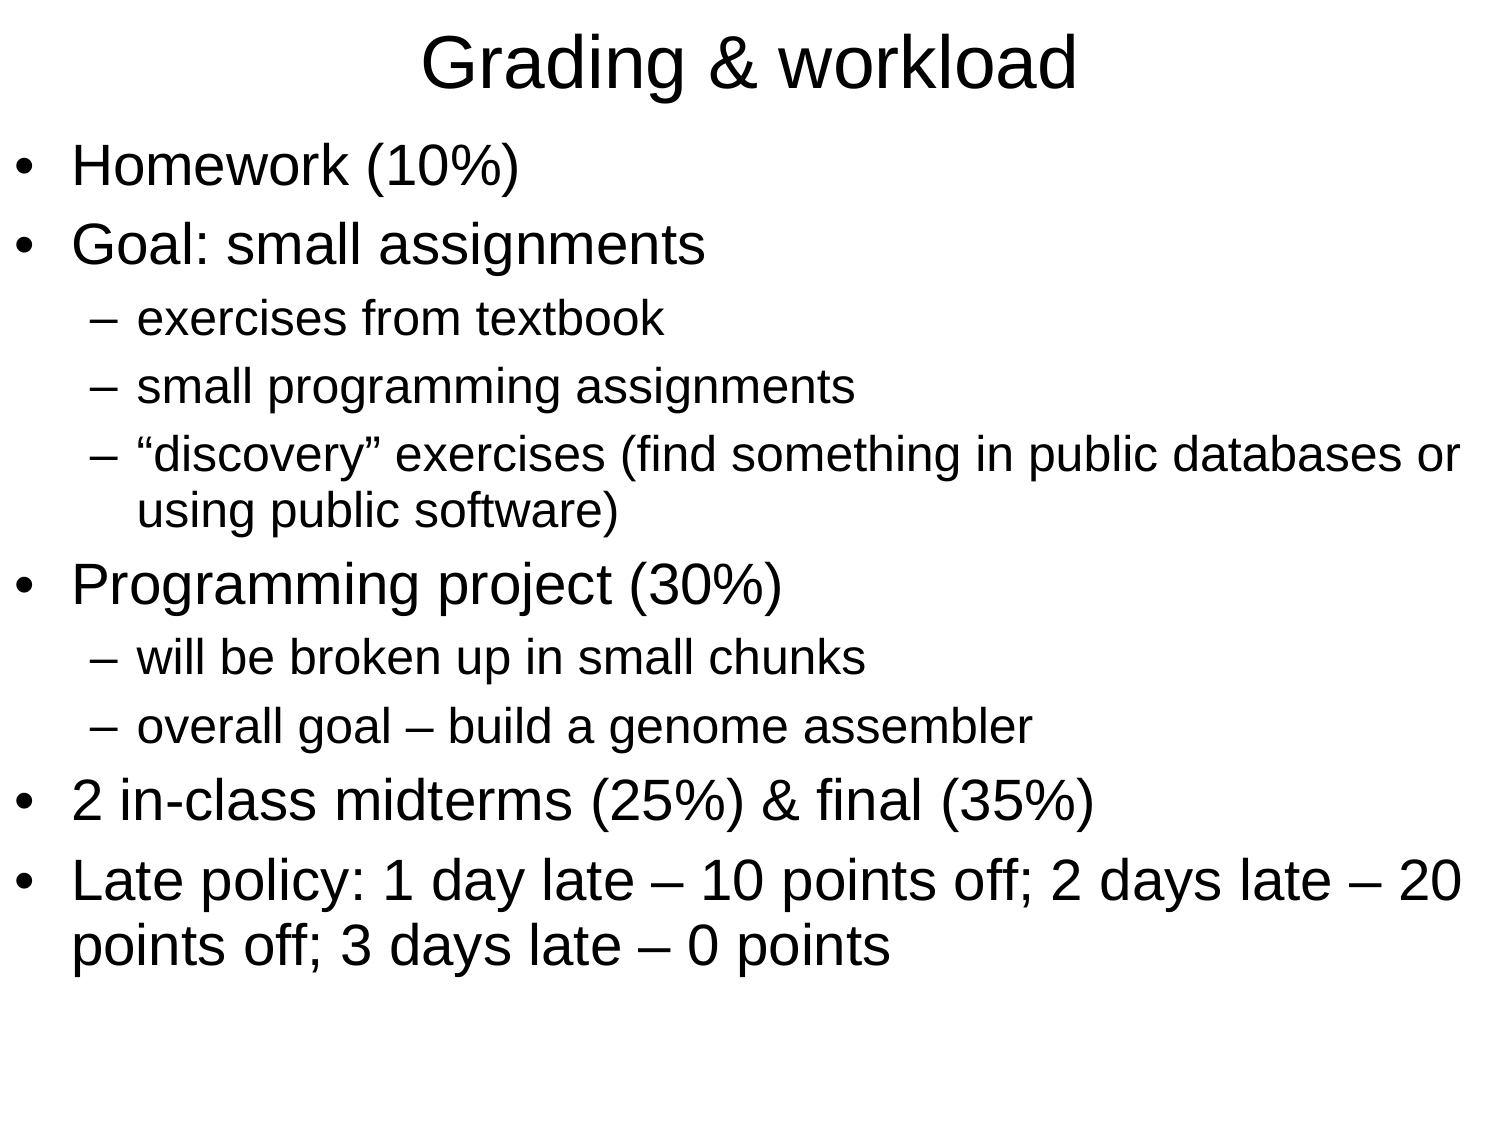

# Grading & workload
Homework (10%)
Goal: small assignments
exercises from textbook
small programming assignments
“discovery” exercises (find something in public databases or using public software)
Programming project (30%)
will be broken up in small chunks
overall goal – build a genome assembler
2 in-class midterms (25%) & final (35%)
Late policy: 1 day late – 10 points off; 2 days late – 20 points off; 3 days late – 0 points